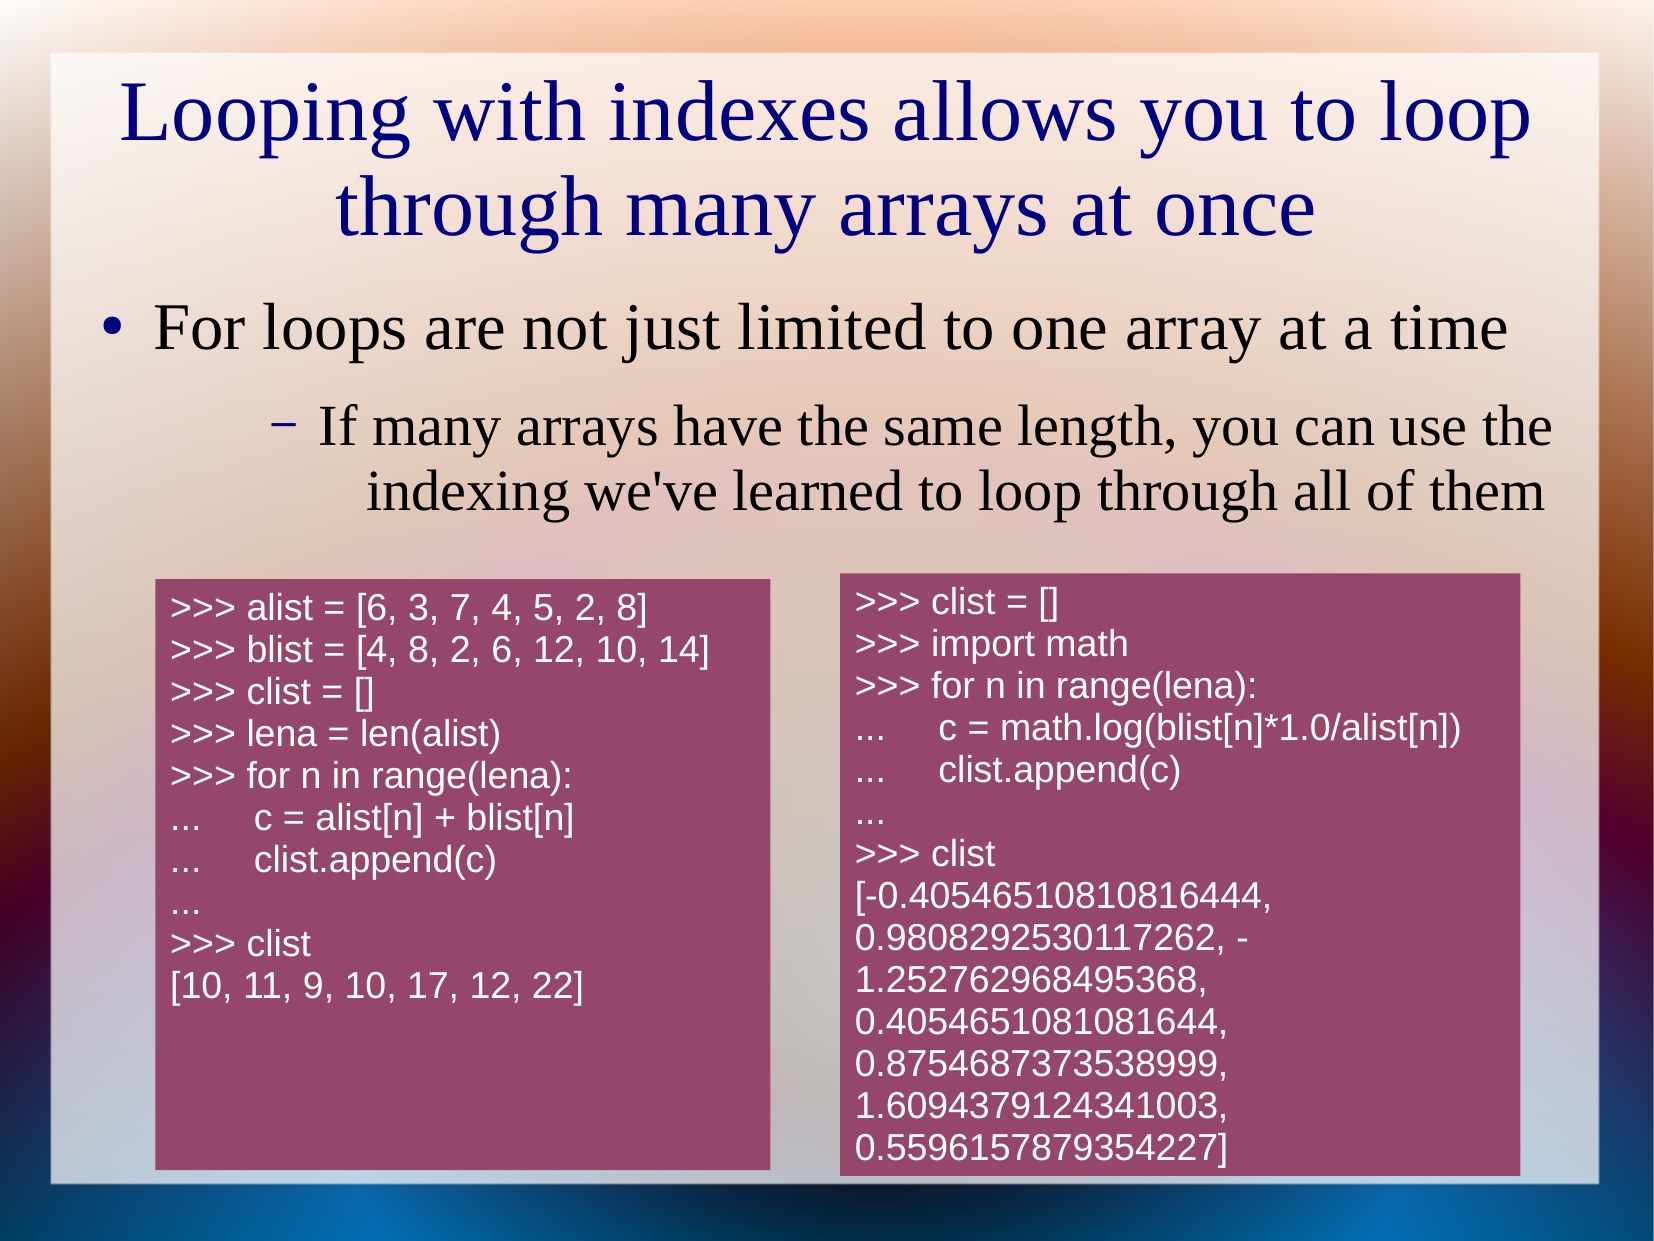

# Looping with indexes allows you to loop through many arrays at once
For loops are not just limited to one array at a time
If many arrays have the same length, you can use the indexing we've learned to loop through all of them
>>> clist = []
>>> import math
>>> for n in range(lena):
... c = math.log(blist[n]*1.0/alist[n])
... clist.append(c)
...
>>> clist
[-0.40546510810816444, 0.9808292530117262, -1.252762968495368, 0.4054651081081644, 0.8754687373538999, 1.6094379124341003, 0.5596157879354227]
>>> alist = [6, 3, 7, 4, 5, 2, 8]
>>> blist = [4, 8, 2, 6, 12, 10, 14]
>>> clist = []
>>> lena = len(alist)
>>> for n in range(lena):
... c = alist[n] + blist[n]
... clist.append(c)
...
>>> clist
[10, 11, 9, 10, 17, 12, 22]